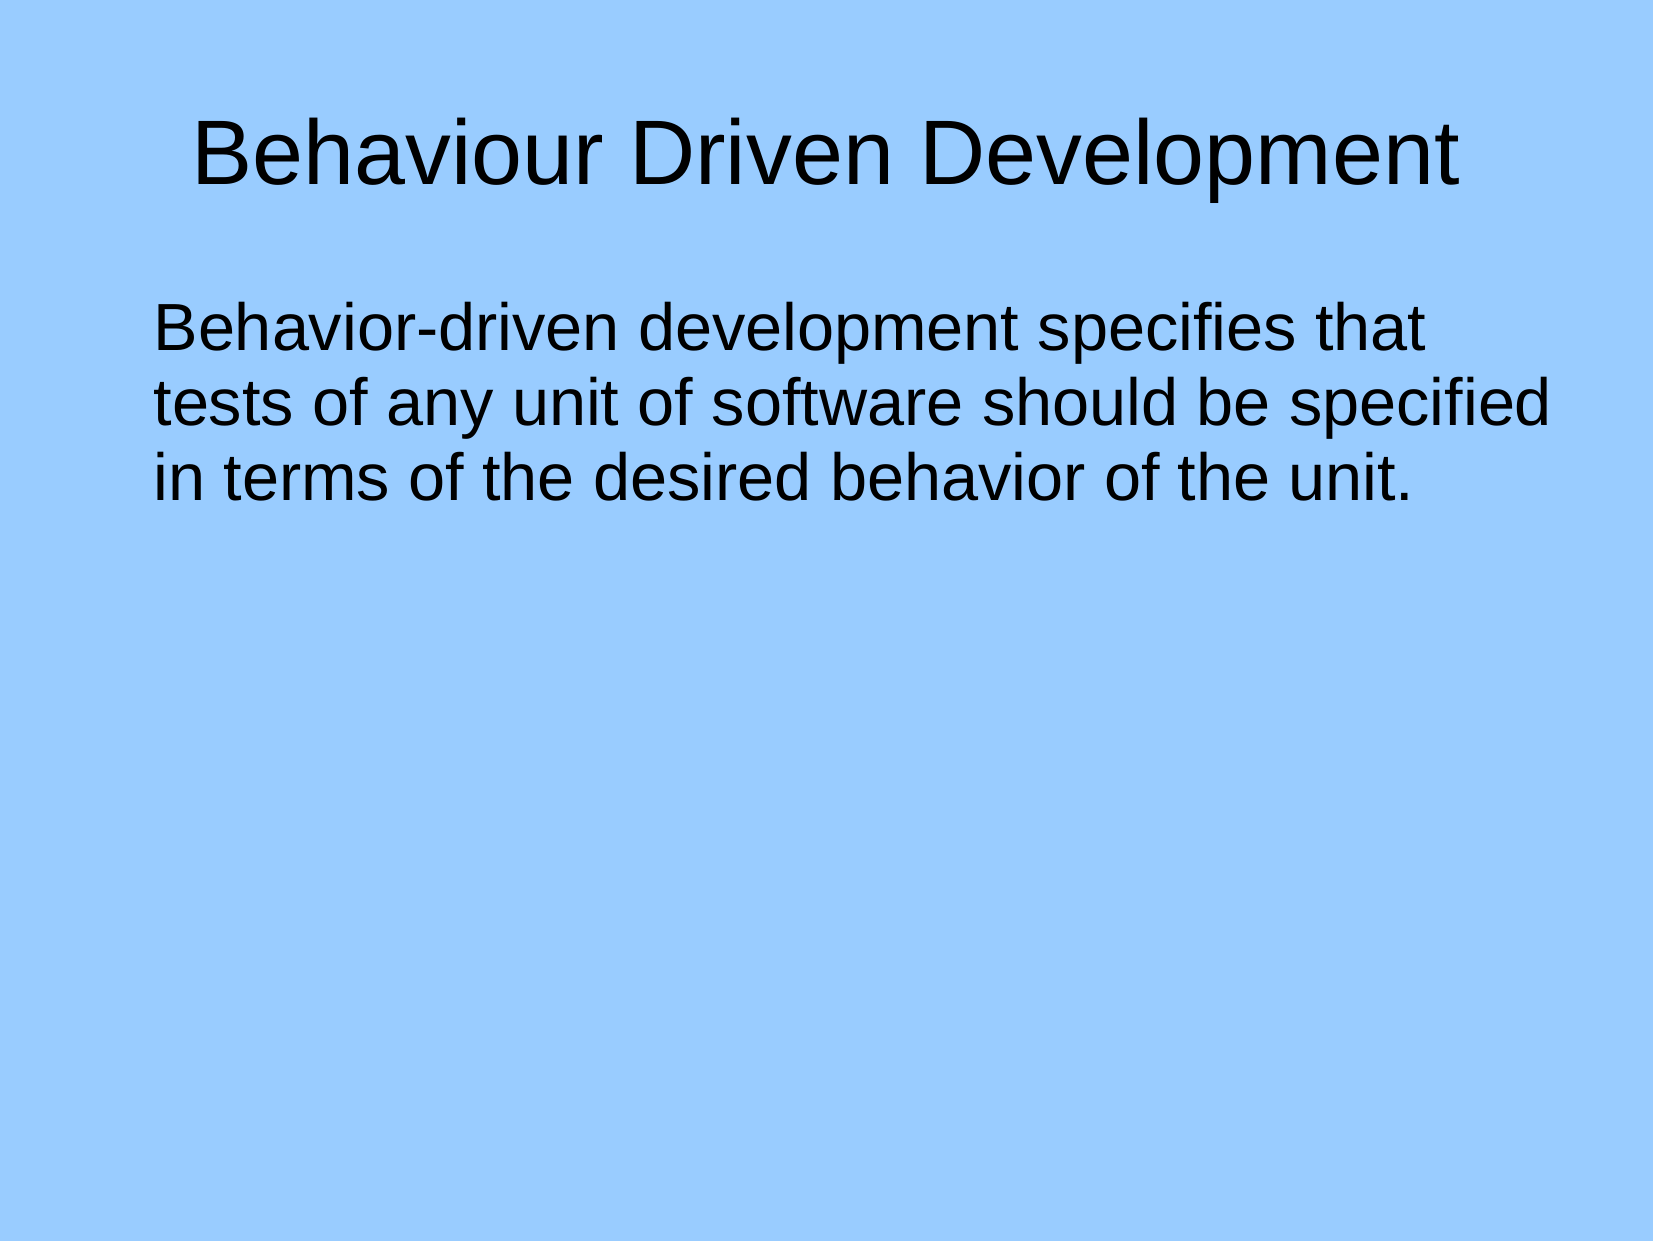

# Behaviour Driven Development
Behavior-driven development specifies that tests of any unit of software should be specified in terms of the desired behavior of the unit.